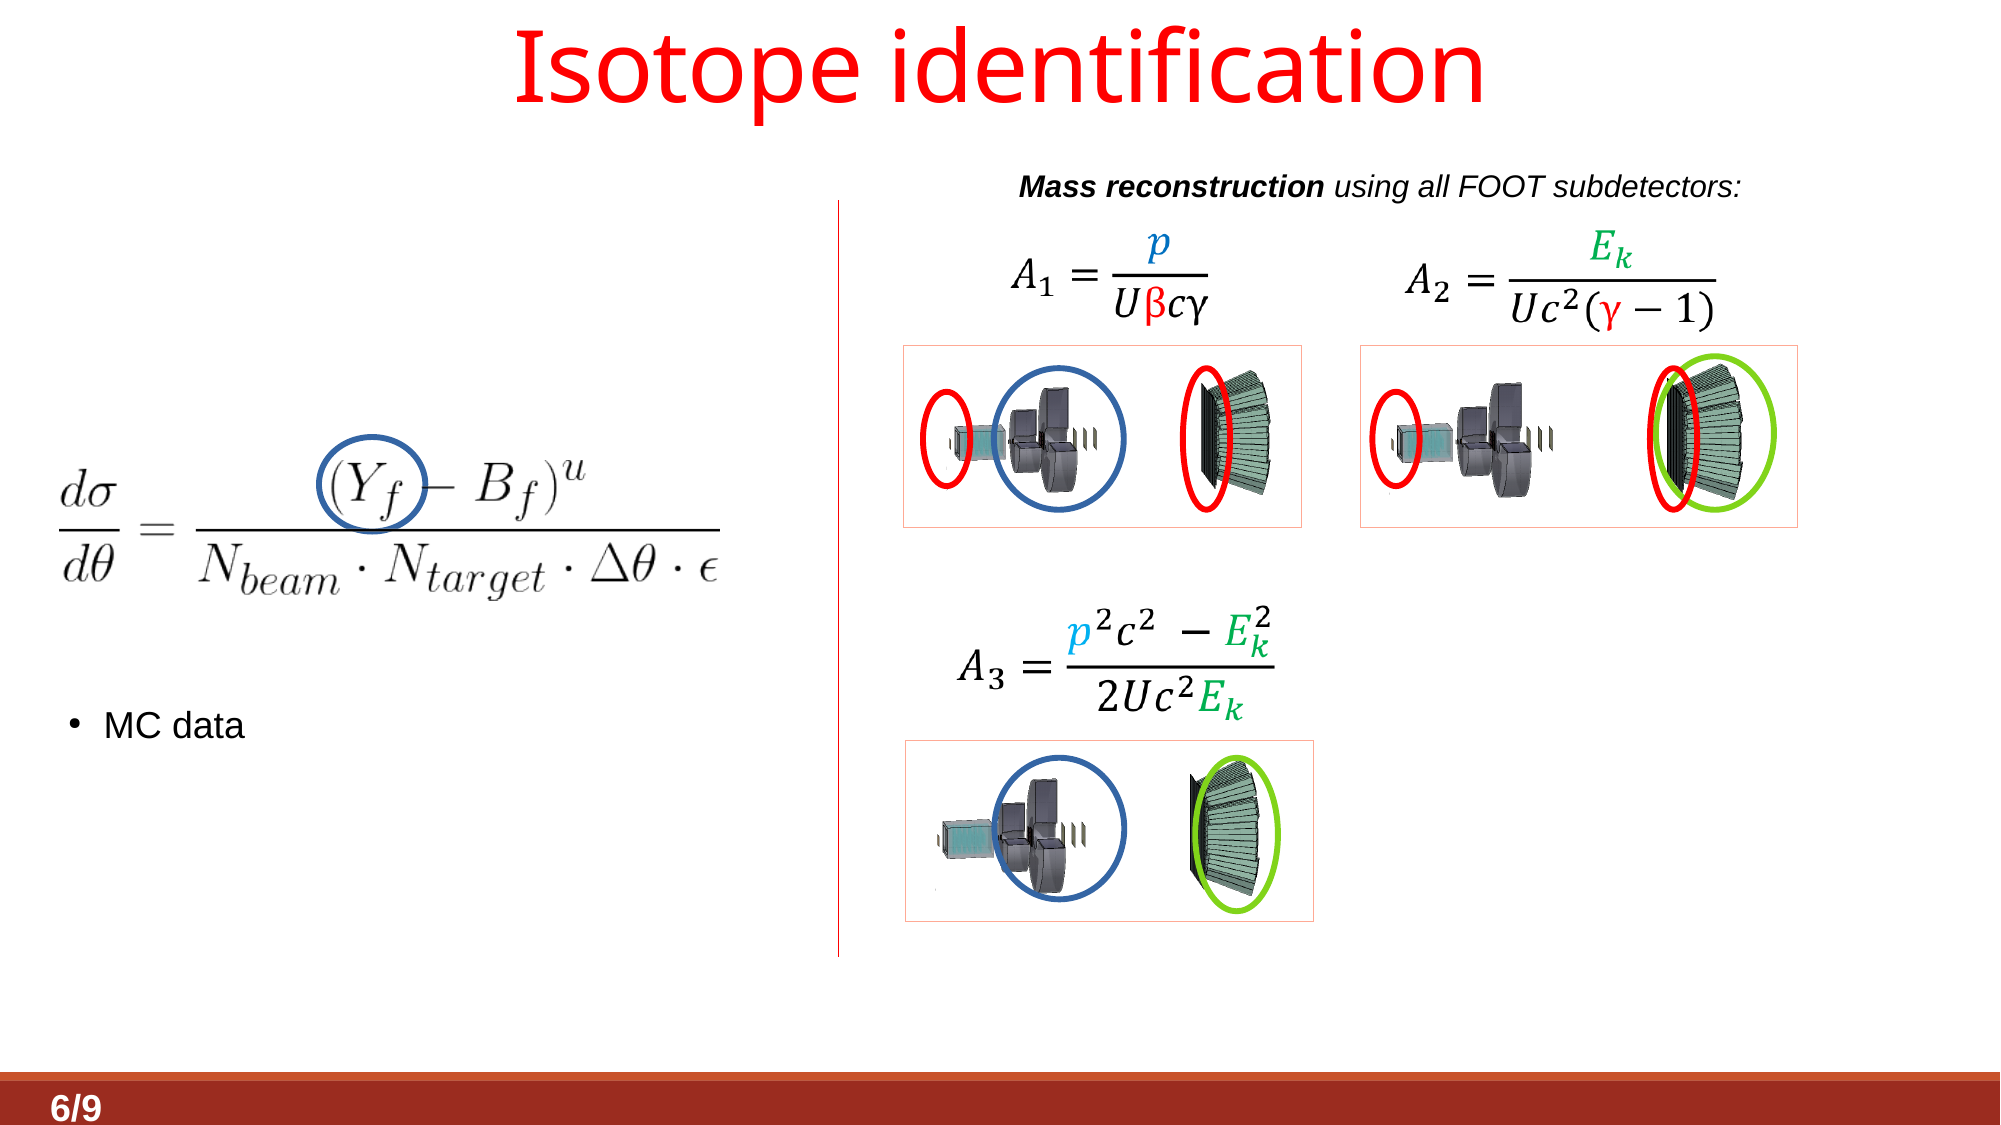

Isotope identification
Mass reconstruction using all FOOT subdetectors:
MC data
6/9